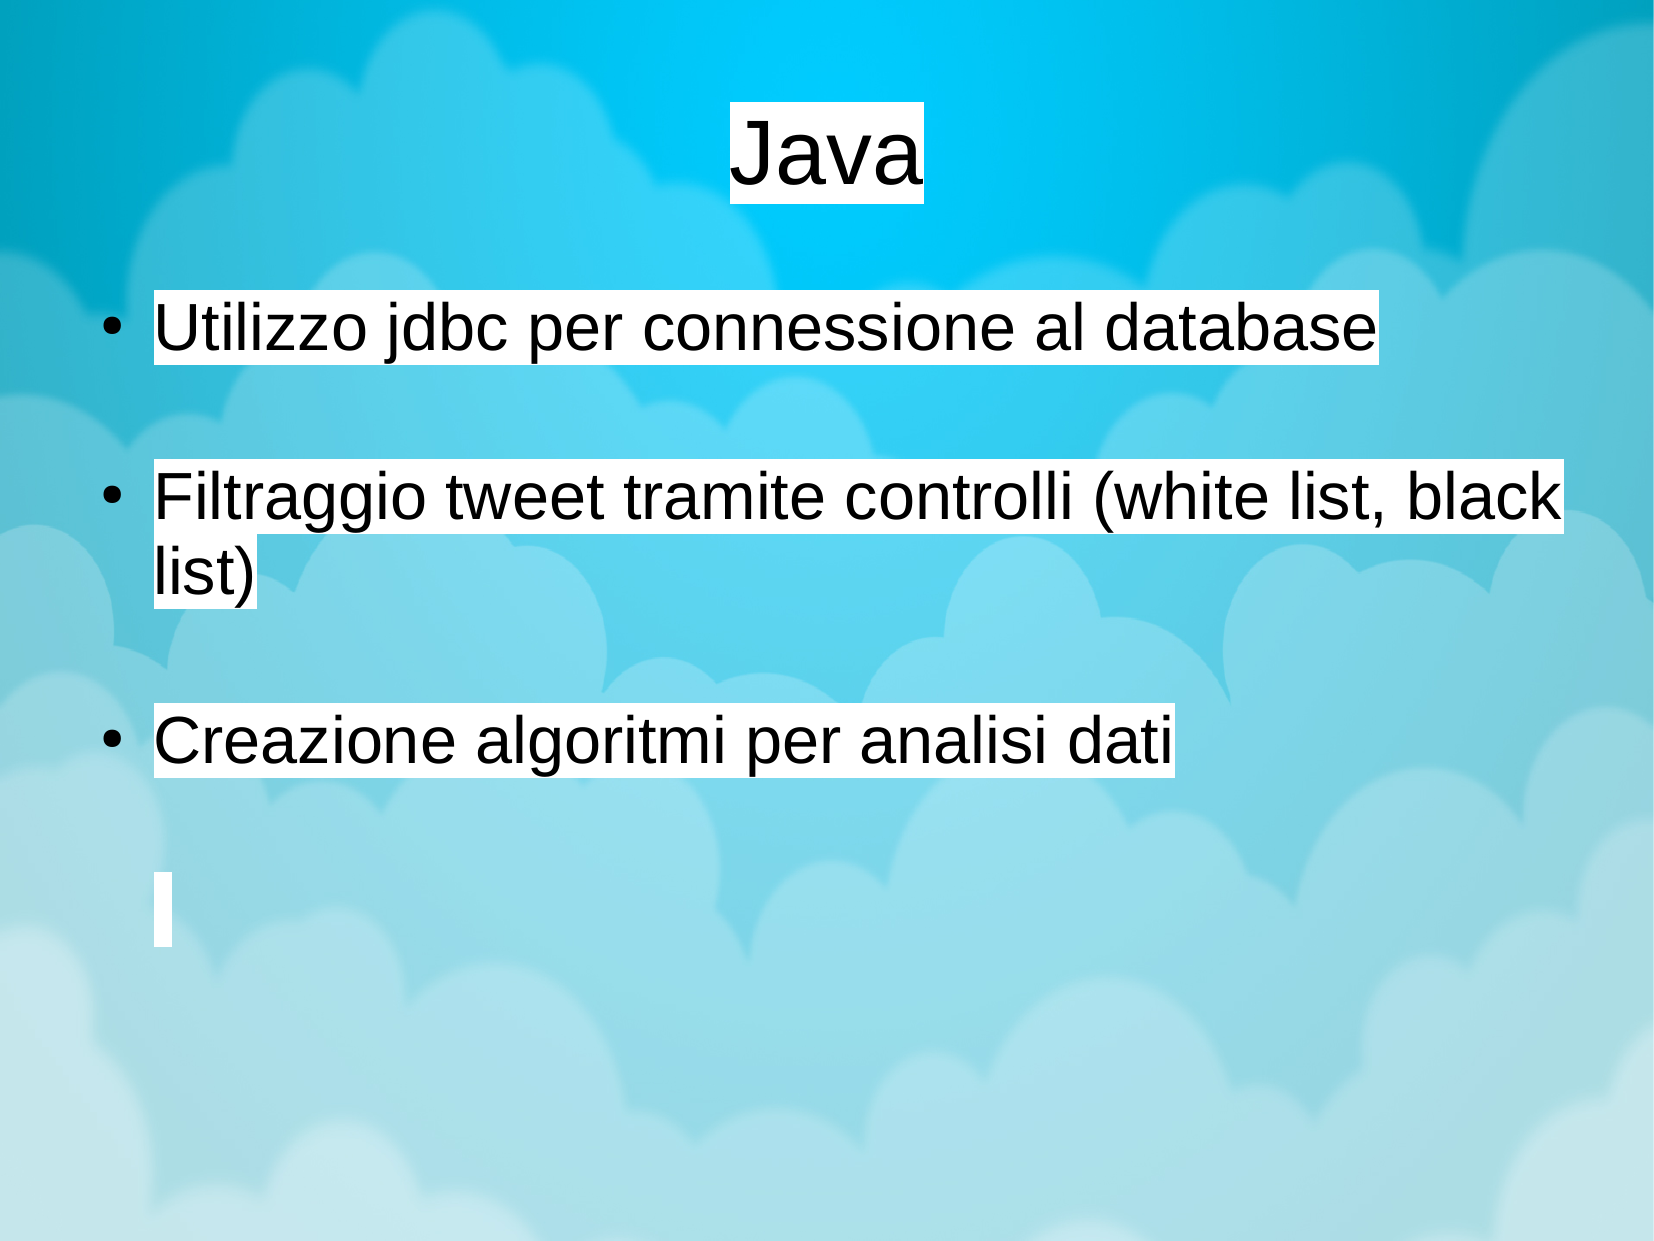

# Java
Utilizzo jdbc per connessione al database
Filtraggio tweet tramite controlli (white list, black list)
Creazione algoritmi per analisi dati